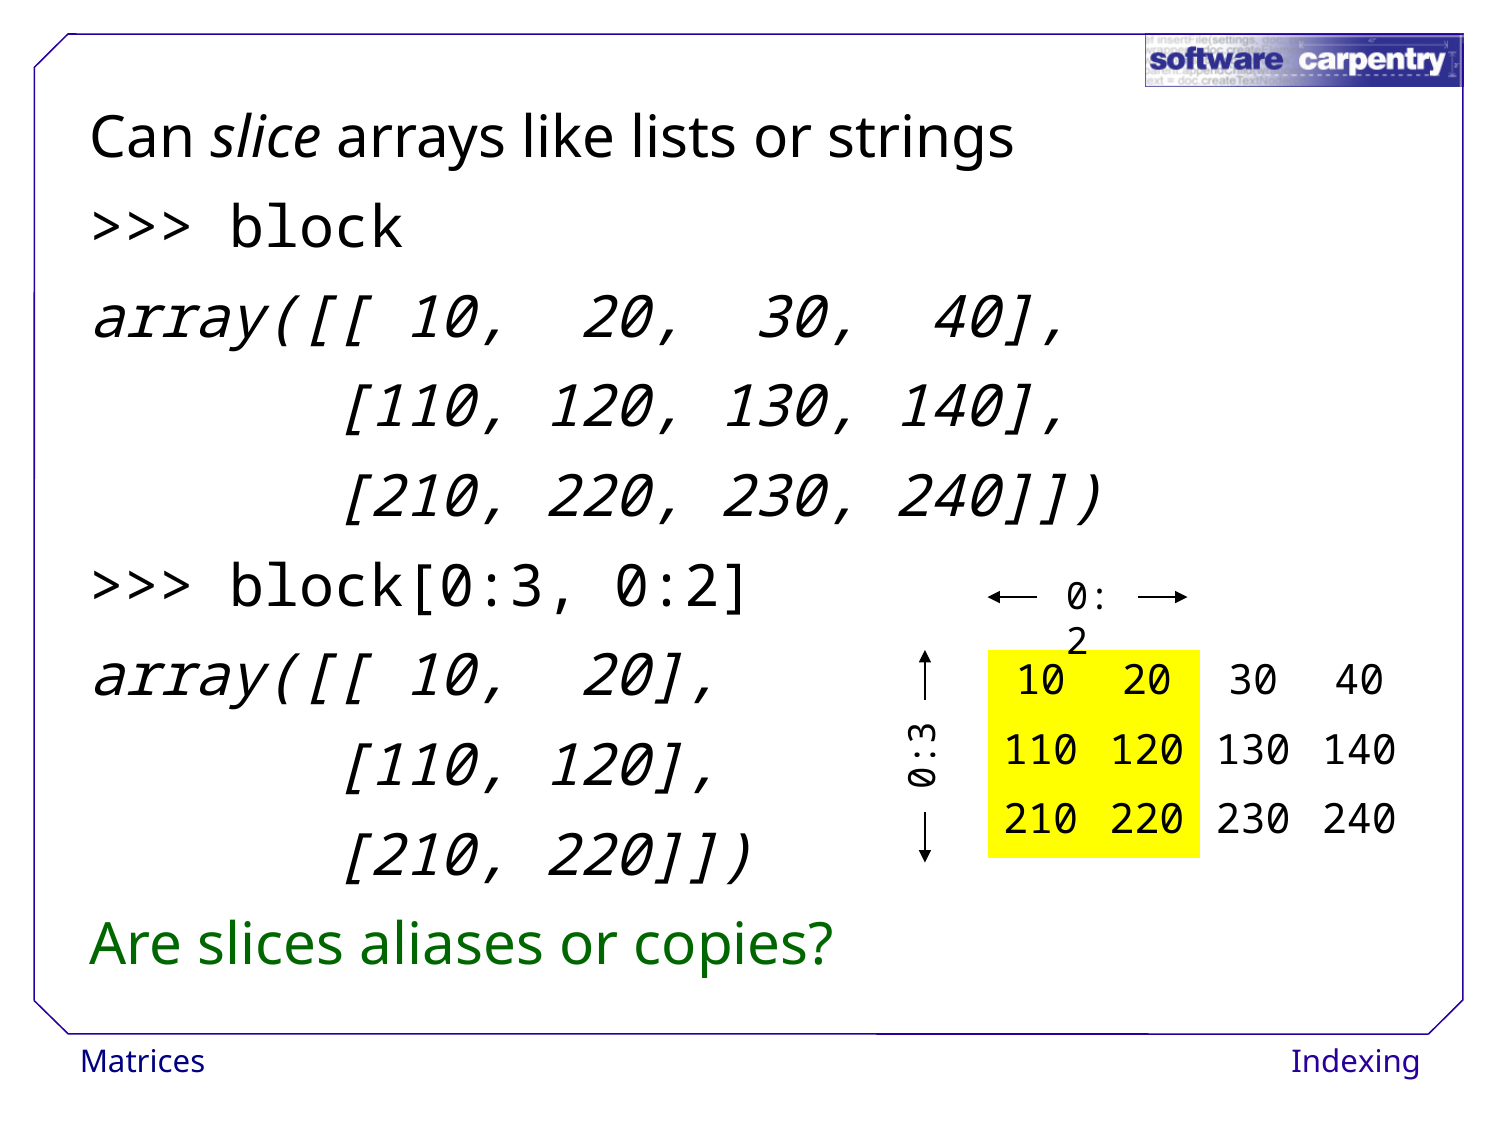

# Can slice arrays like lists or strings
>>> block
array([[ 10, 20, 30, 40],
 [110, 120, 130, 140],
 [210, 220, 230, 240]])
>>> block[0:3, 0:2]
array([[ 10, 20],
 [110, 120],
 [210, 220]])
Are slices aliases or copies?
0:2
| 10 | 20 | 30 | 40 |
| --- | --- | --- | --- |
| 110 | 120 | 130 | 140 |
| 210 | 220 | 230 | 240 |
0:3